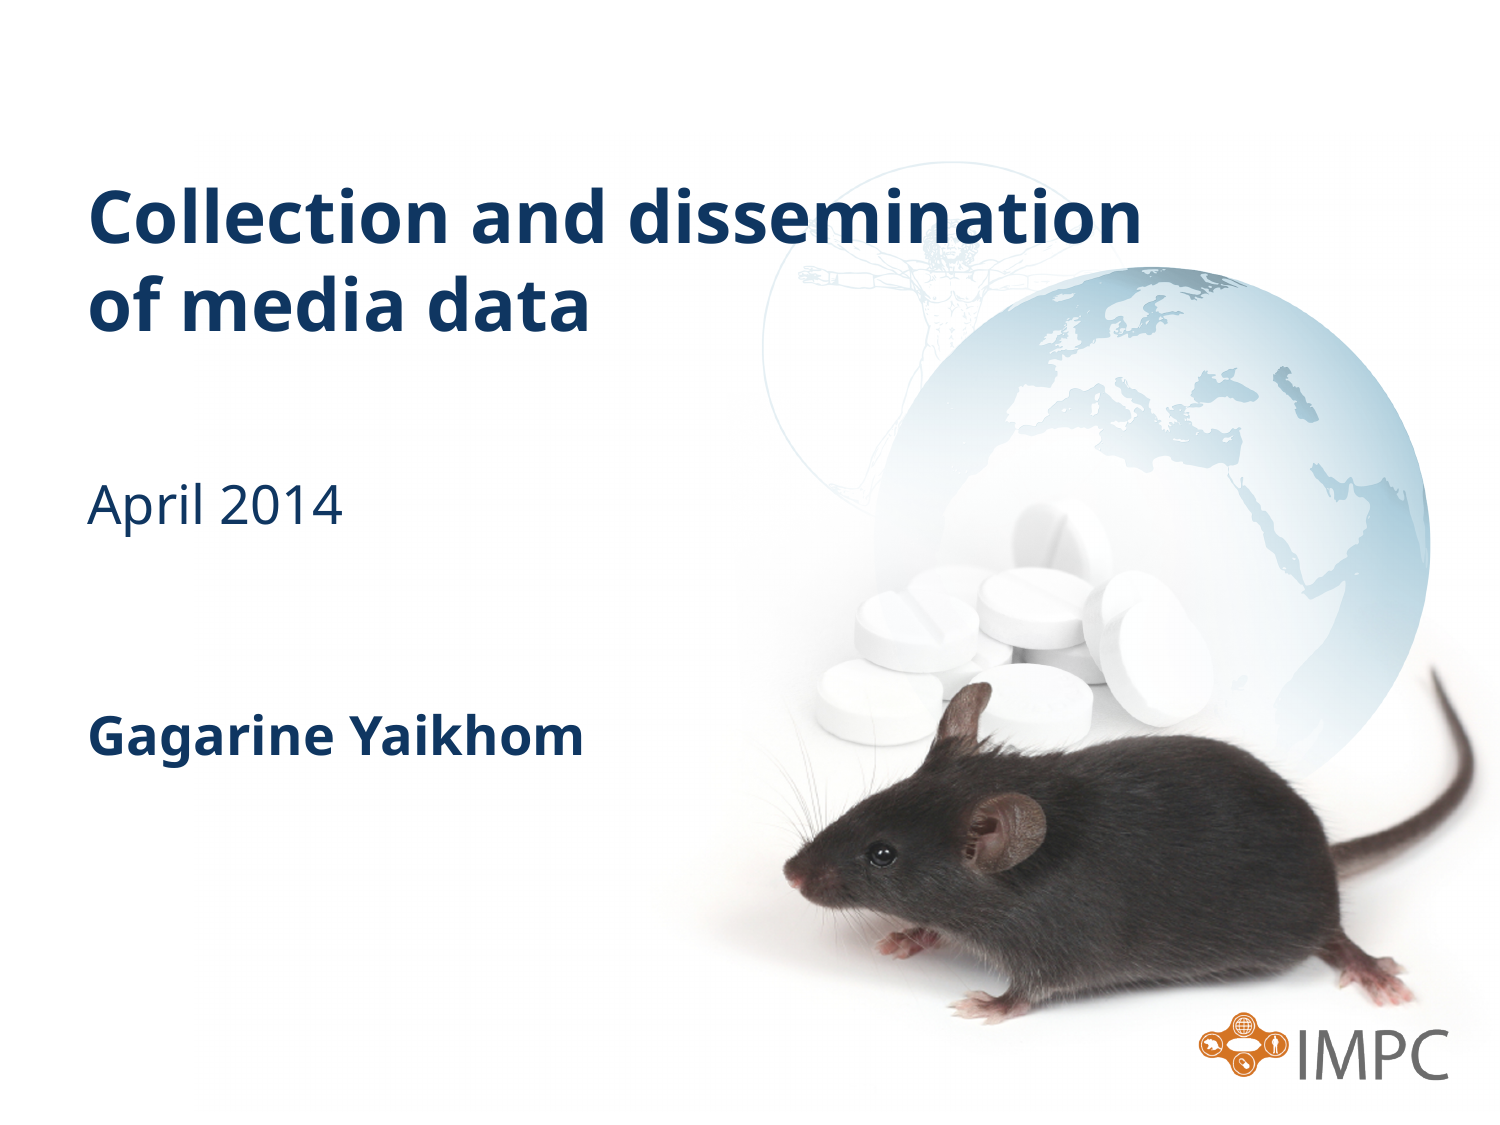

Collection and dissemination
of media data
# April 2014
Gagarine Yaikhom